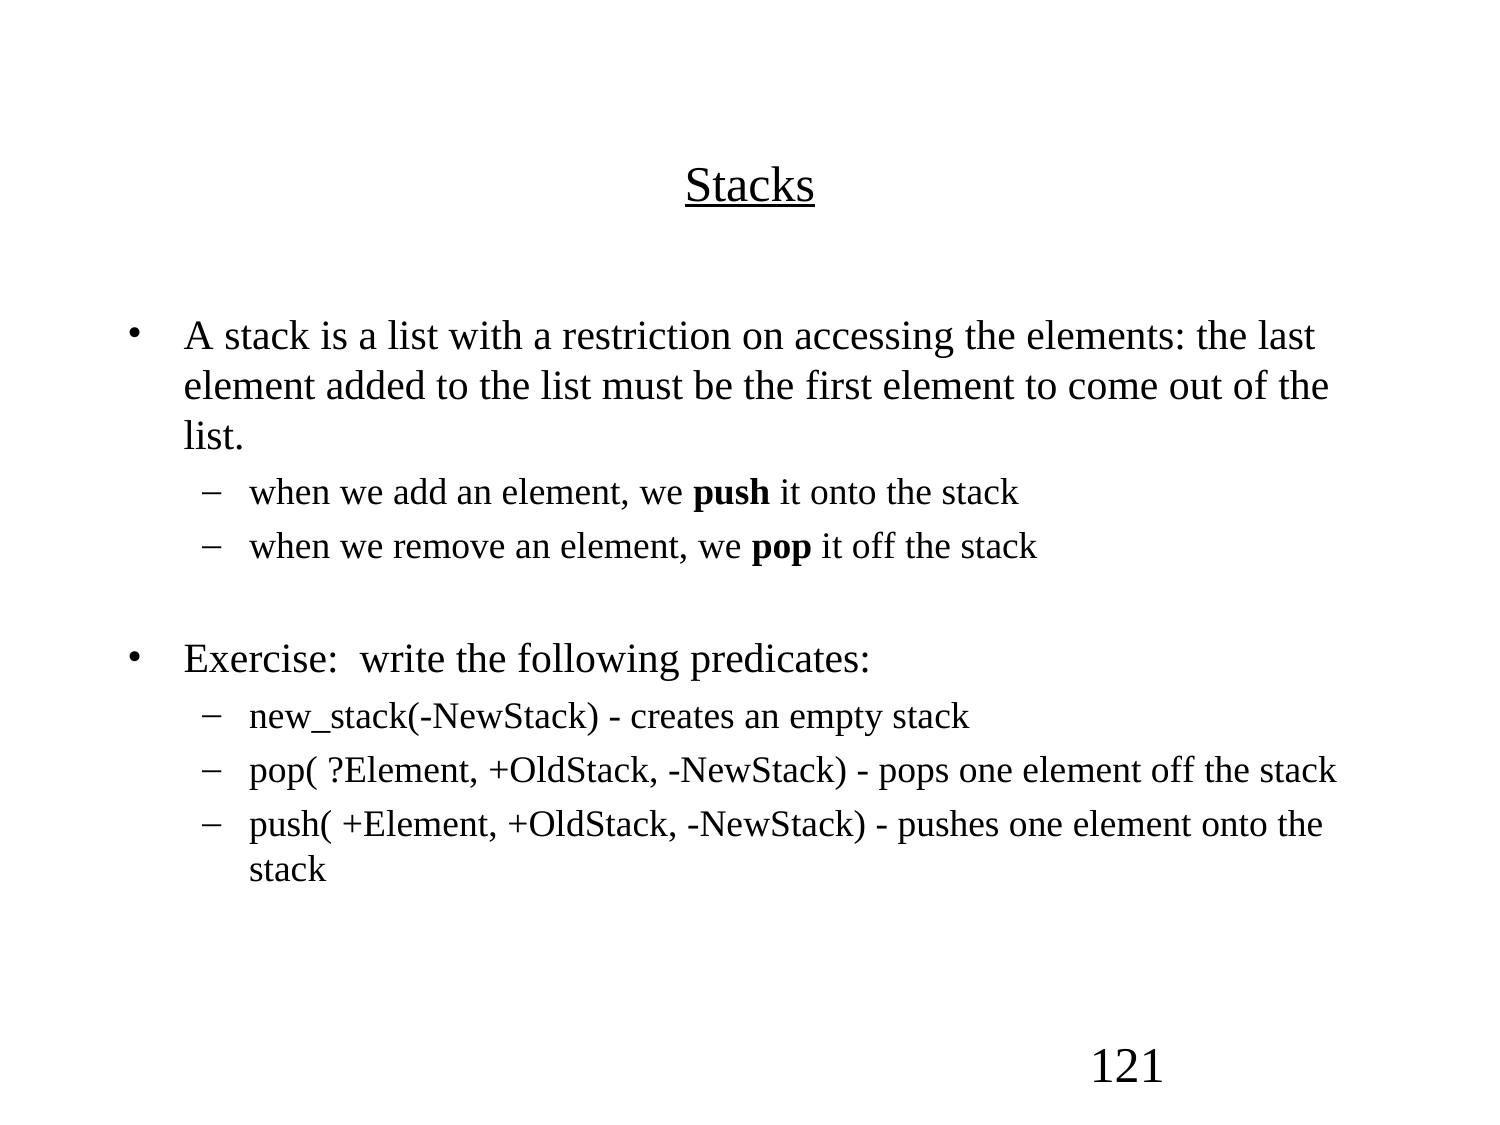

# Stacks
A stack is a list with a restriction on accessing the elements: the last element added to the list must be the first element to come out of the list.
when we add an element, we push it onto the stack
when we remove an element, we pop it off the stack
Exercise: write the following predicates:
new_stack(-NewStack) - creates an empty stack
pop( ?Element, +OldStack, -NewStack) - pops one element off the stack
push( +Element, +OldStack, -NewStack) - pushes one element onto the stack
121